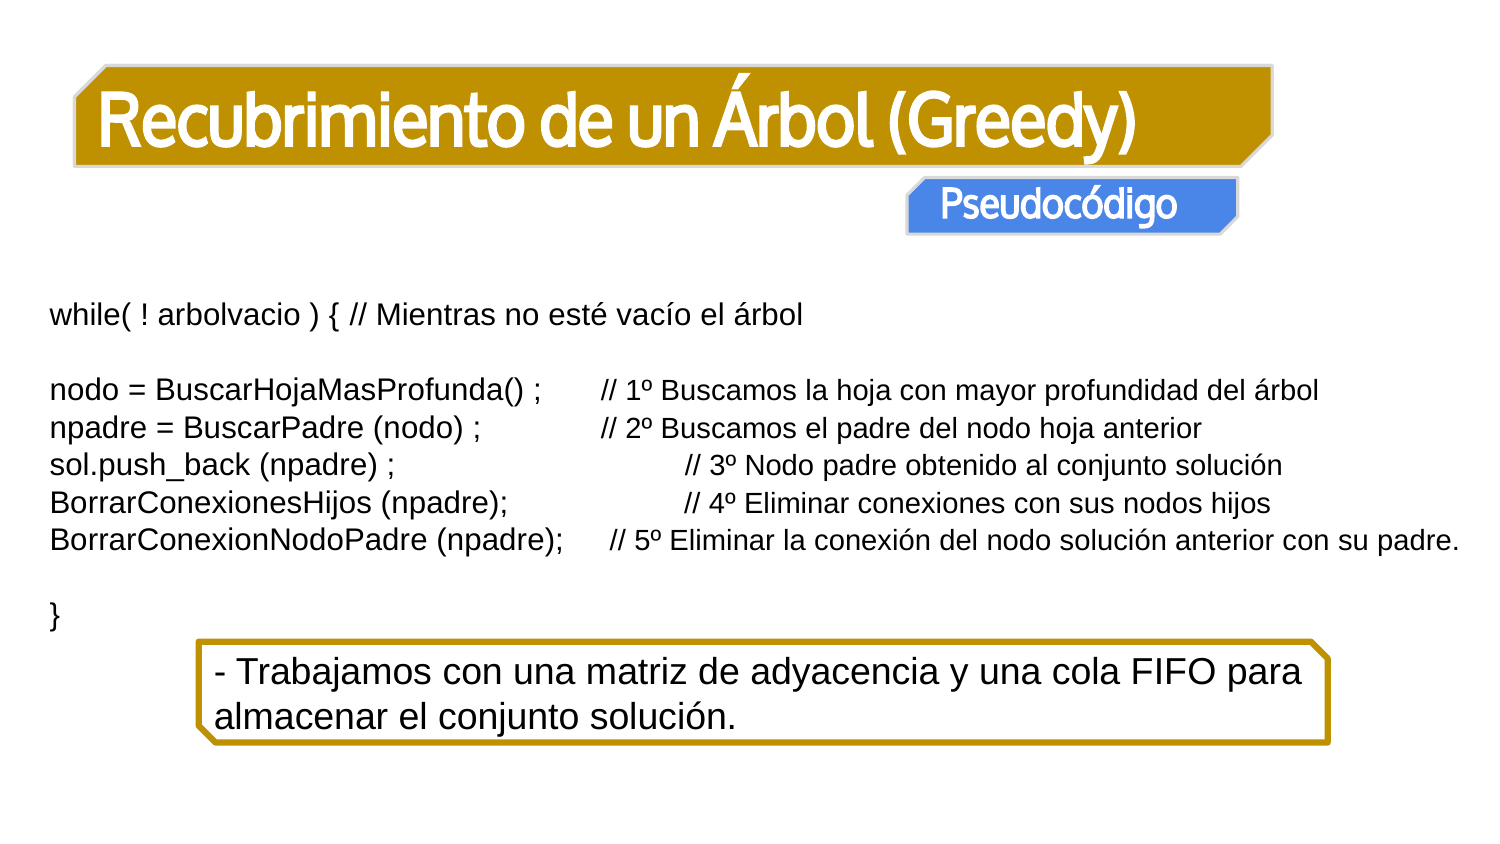

while( ! arbolvacio ) { 	// Mientras no esté vacío el árbol
nodo = BuscarHojaMasProfunda() ; 	 // 1º Buscamos la hoja con mayor profundidad del árbol
npadre = BuscarPadre (nodo) ; 	 // 2º Buscamos el padre del nodo hoja anterior
sol.push_back (npadre) ; // 3º Nodo padre obtenido al conjunto solución
BorrarConexionesHijos (npadre); // 4º Eliminar conexiones con sus nodos hijos
BorrarConexionNodoPadre (npadre); 	 // 5º Eliminar la conexión del nodo solución anterior con su padre.
}
- Trabajamos con una matriz de adyacencia y una cola FIFO para almacenar el conjunto solución.